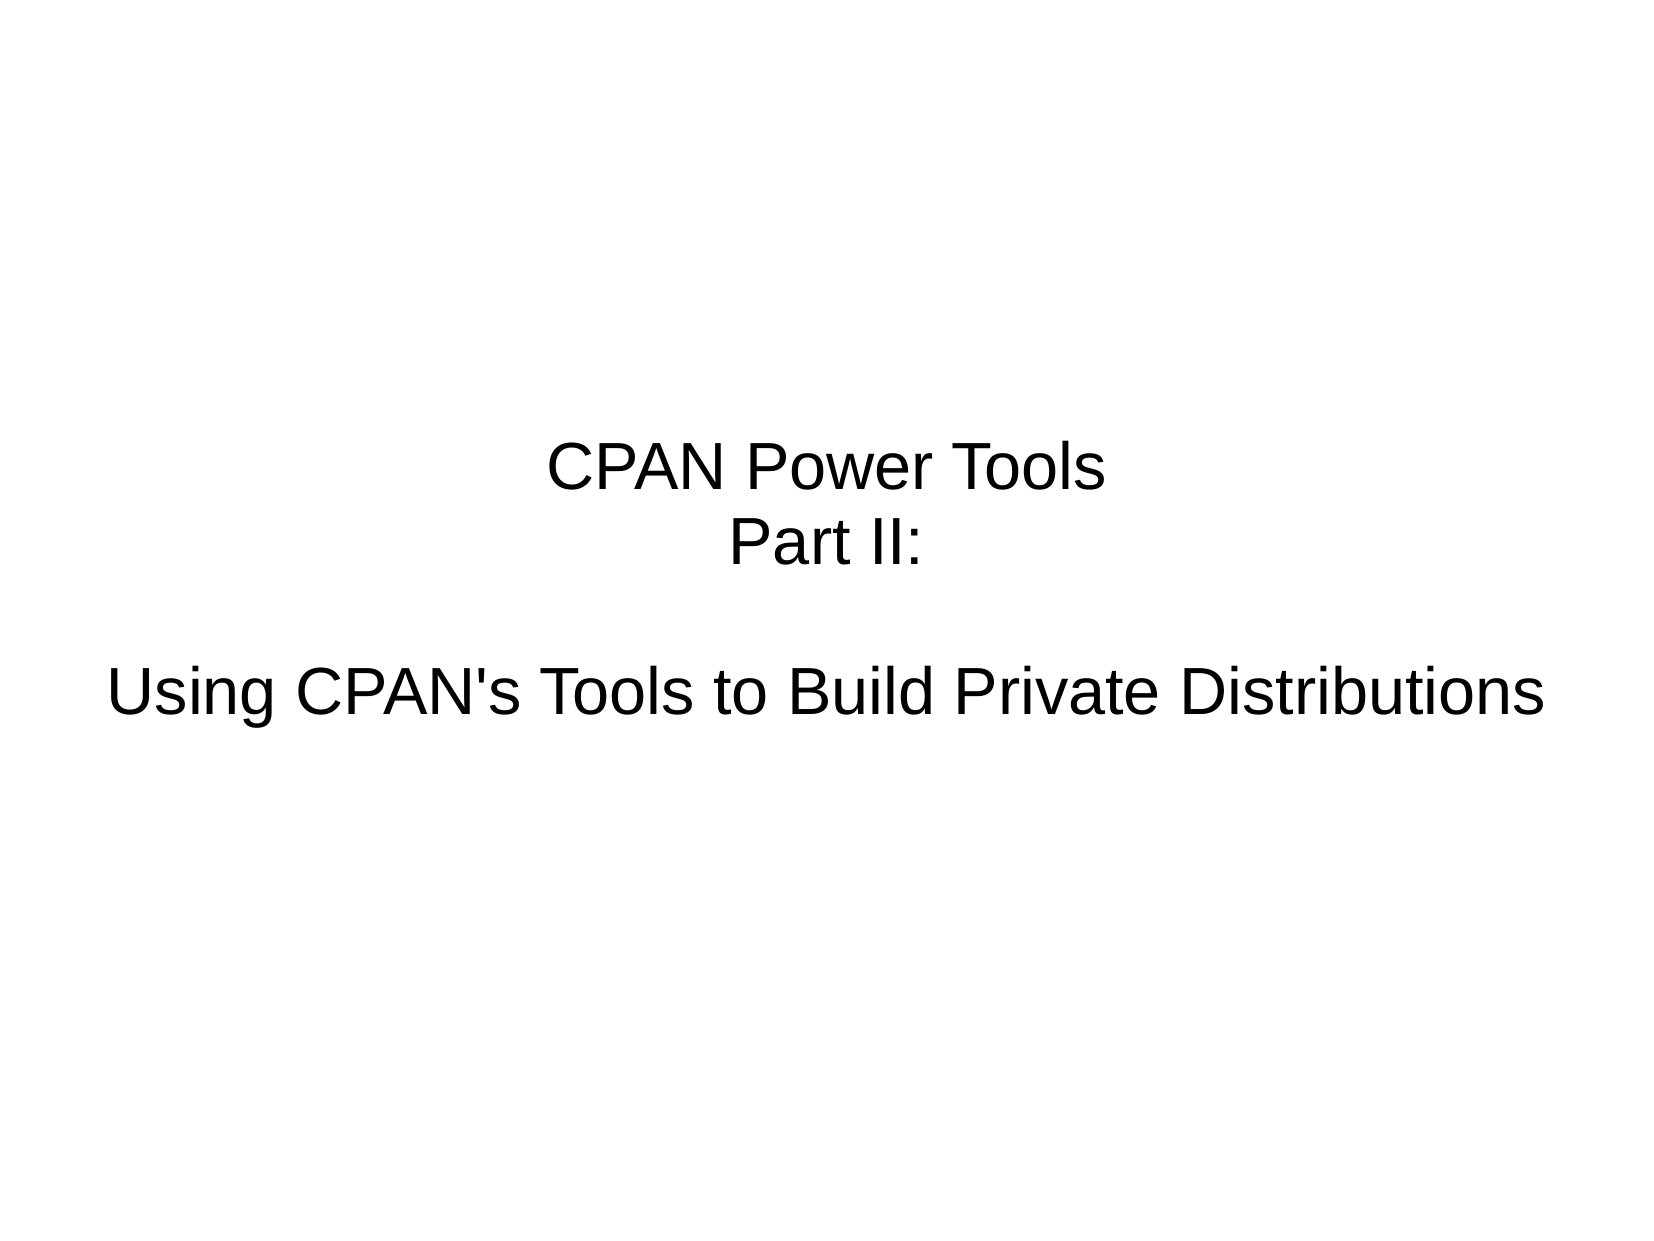

# CPAN Power Tools
Part II:
Using CPAN's Tools to Build Private Distributions